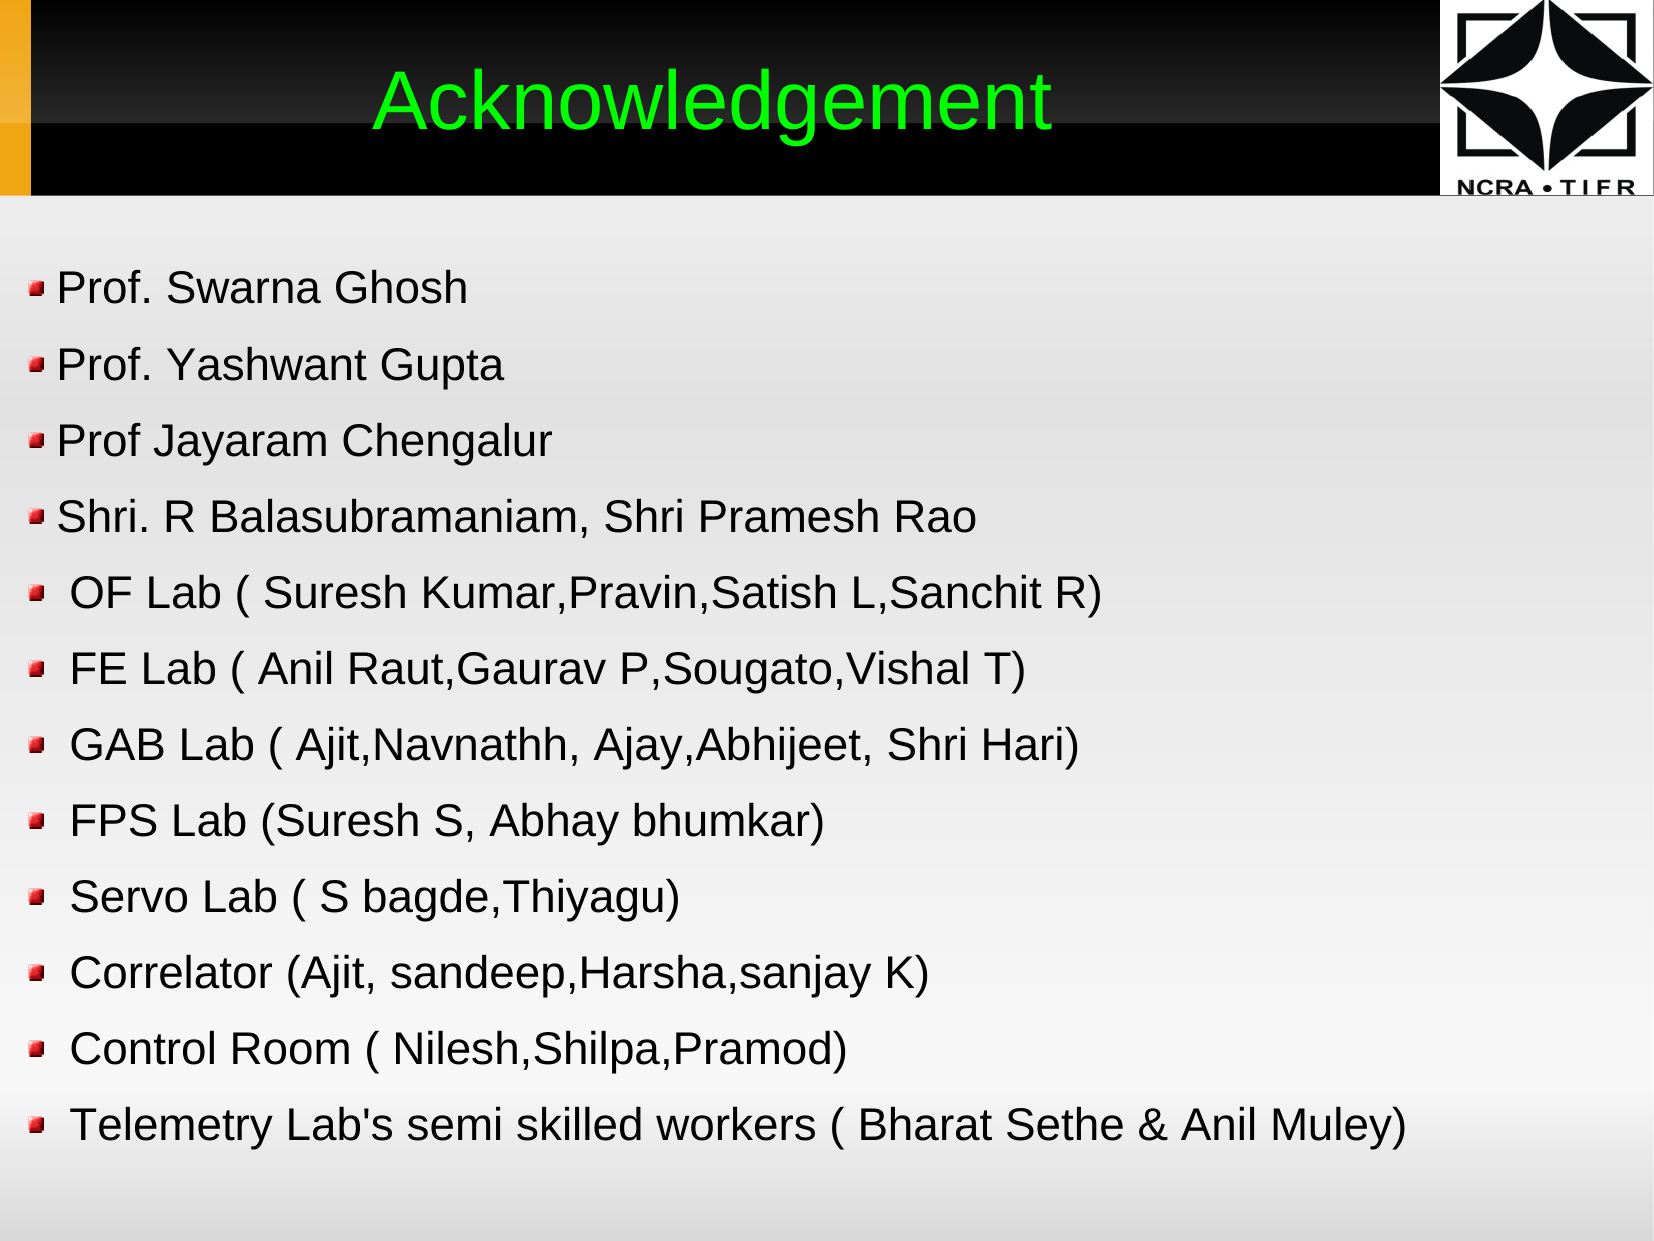

Acknowledgement
 Prof. Swarna Ghosh
 Prof. Yashwant Gupta
 Prof Jayaram Chengalur
 Shri. R Balasubramaniam, Shri Pramesh Rao
 OF Lab ( Suresh Kumar,Pravin,Satish L,Sanchit R)
 FE Lab ( Anil Raut,Gaurav P,Sougato,Vishal T)
 GAB Lab ( Ajit,Navnathh, Ajay,Abhijeet, Shri Hari)
 FPS Lab (Suresh S, Abhay bhumkar)
 Servo Lab ( S bagde,Thiyagu)
 Correlator (Ajit, sandeep,Harsha,sanjay K)
 Control Room ( Nilesh,Shilpa,Pramod)
 Telemetry Lab's semi skilled workers ( Bharat Sethe & Anil Muley)